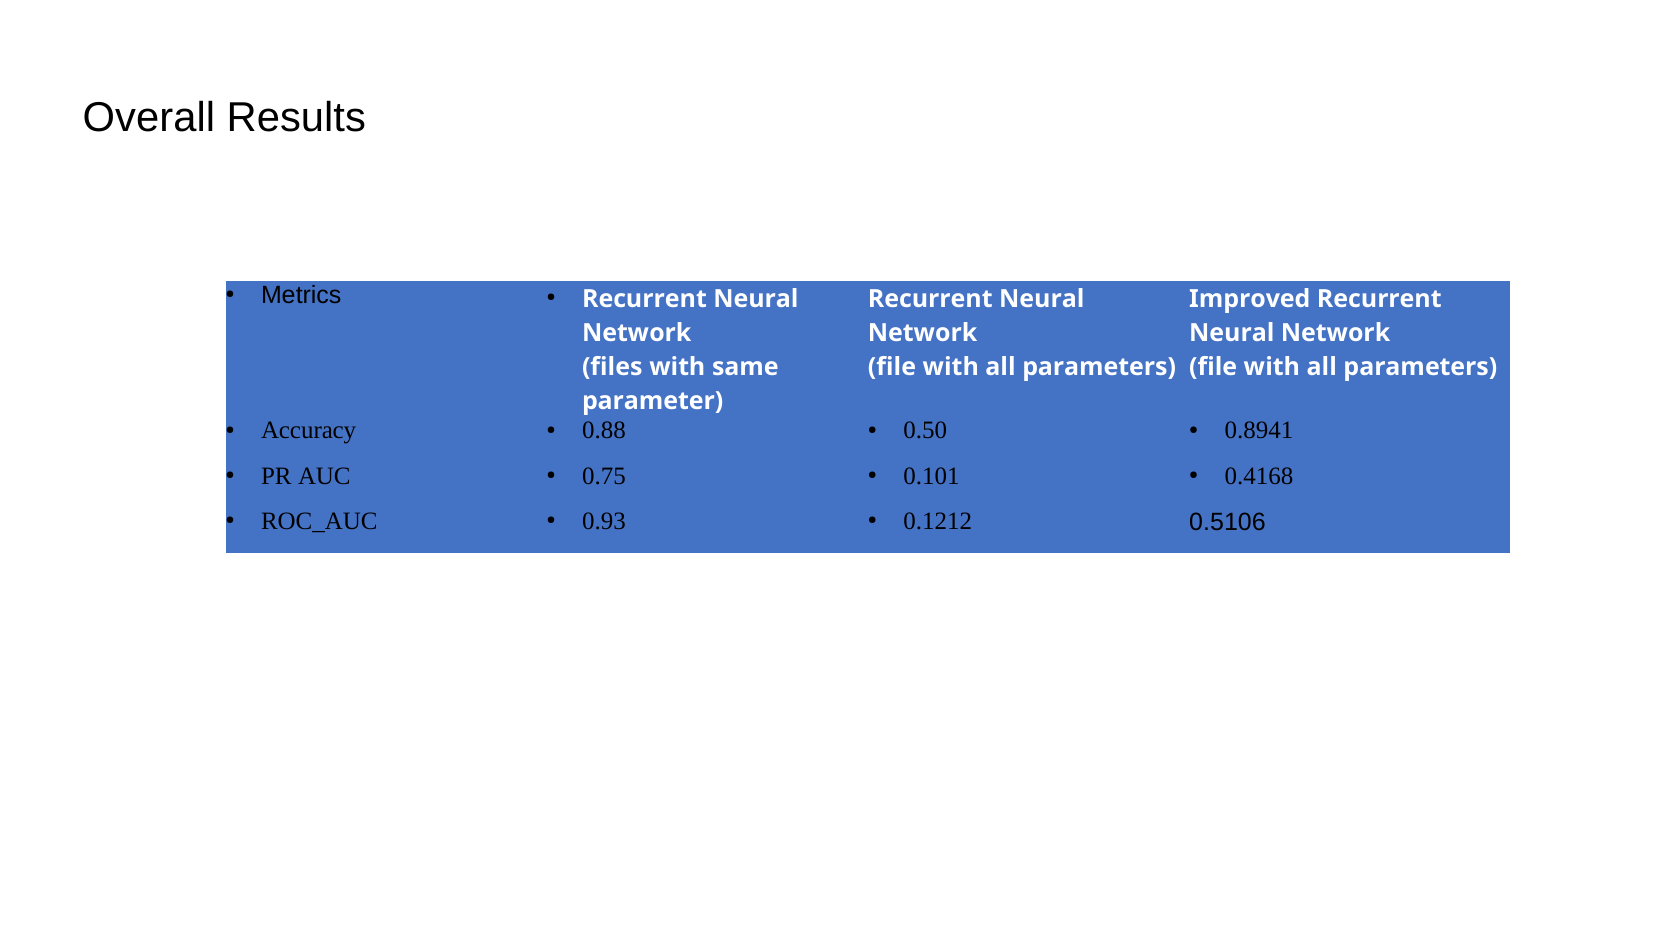

# Overall Results
| Metrics | Recurrent Neural Network (files with same parameter) | Recurrent Neural Network (file with all parameters) | Improved Recurrent Neural Network (file with all parameters) |
| --- | --- | --- | --- |
| Accuracy | 0.88 | 0.50 | 0.8941 |
| PR AUC | 0.75 | 0.101 | 0.4168 |
| ROC\_AUC | 0.93 | 0.1212 | 0.5106 |